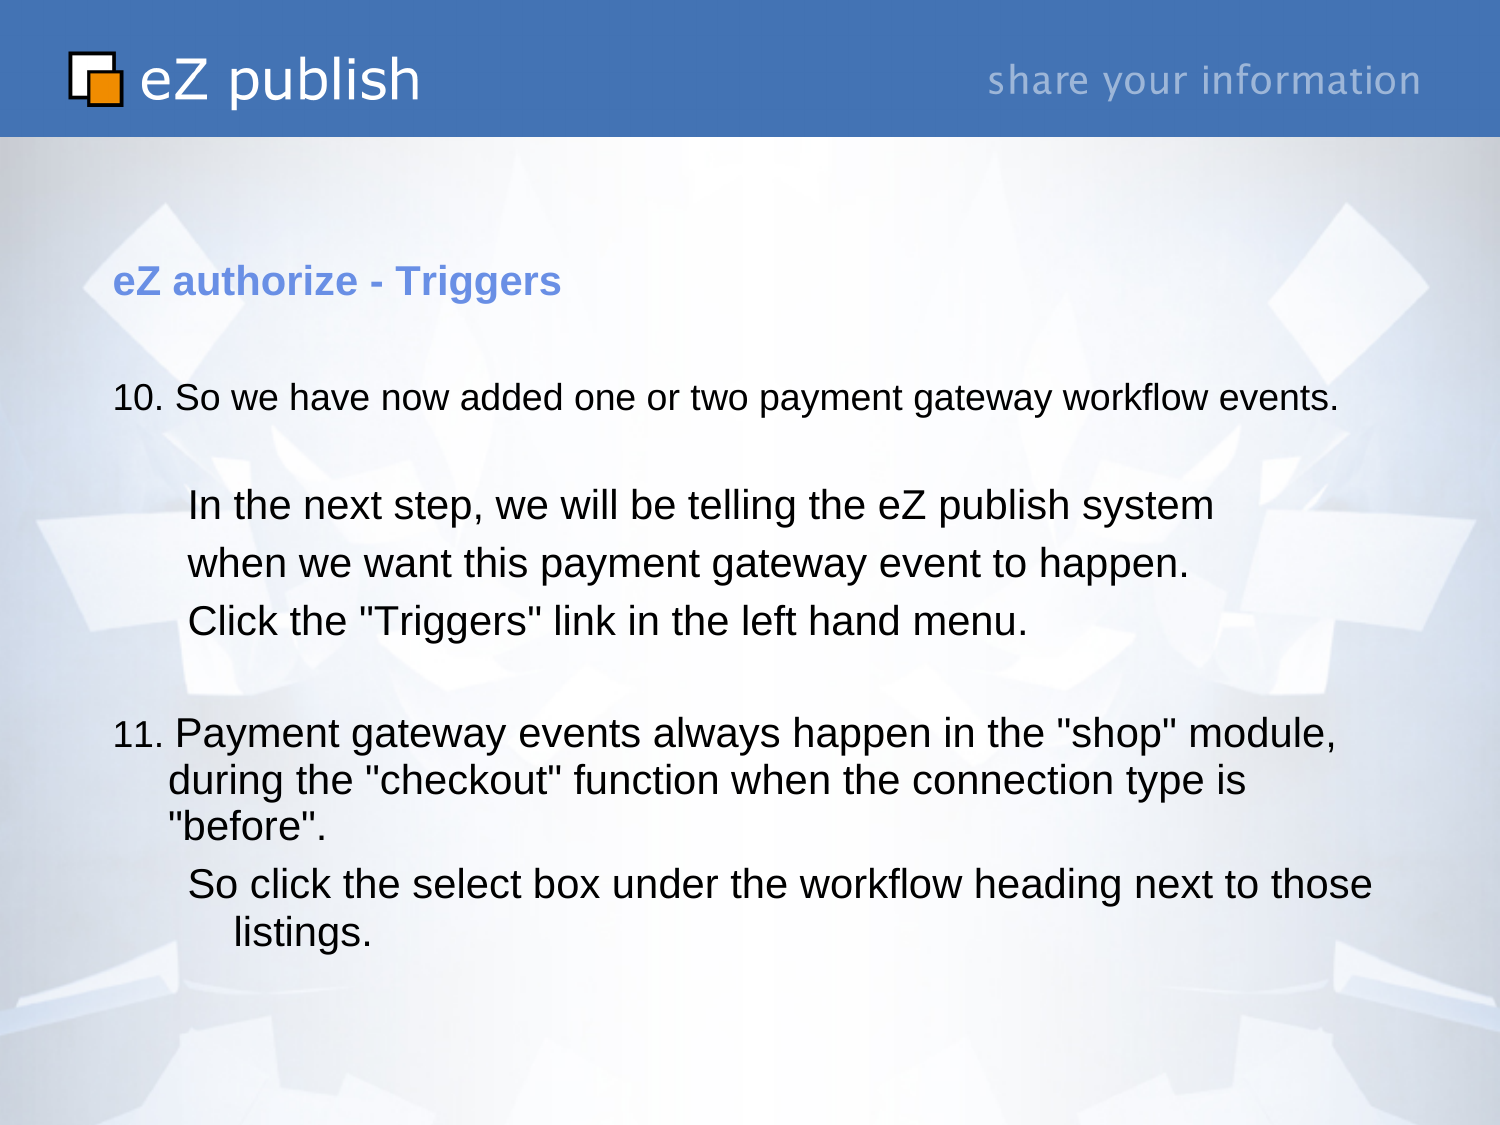

# eZ authorize - Triggers
10. So we have now added one or two payment gateway workflow events.
In the next step, we will be telling the eZ publish system
when we want this payment gateway event to happen.
Click the "Triggers" link in the left hand menu.
11. Payment gateway events always happen in the "shop" module, during the "checkout" function when the connection type is "before".
So click the select box under the workflow heading next to those listings.